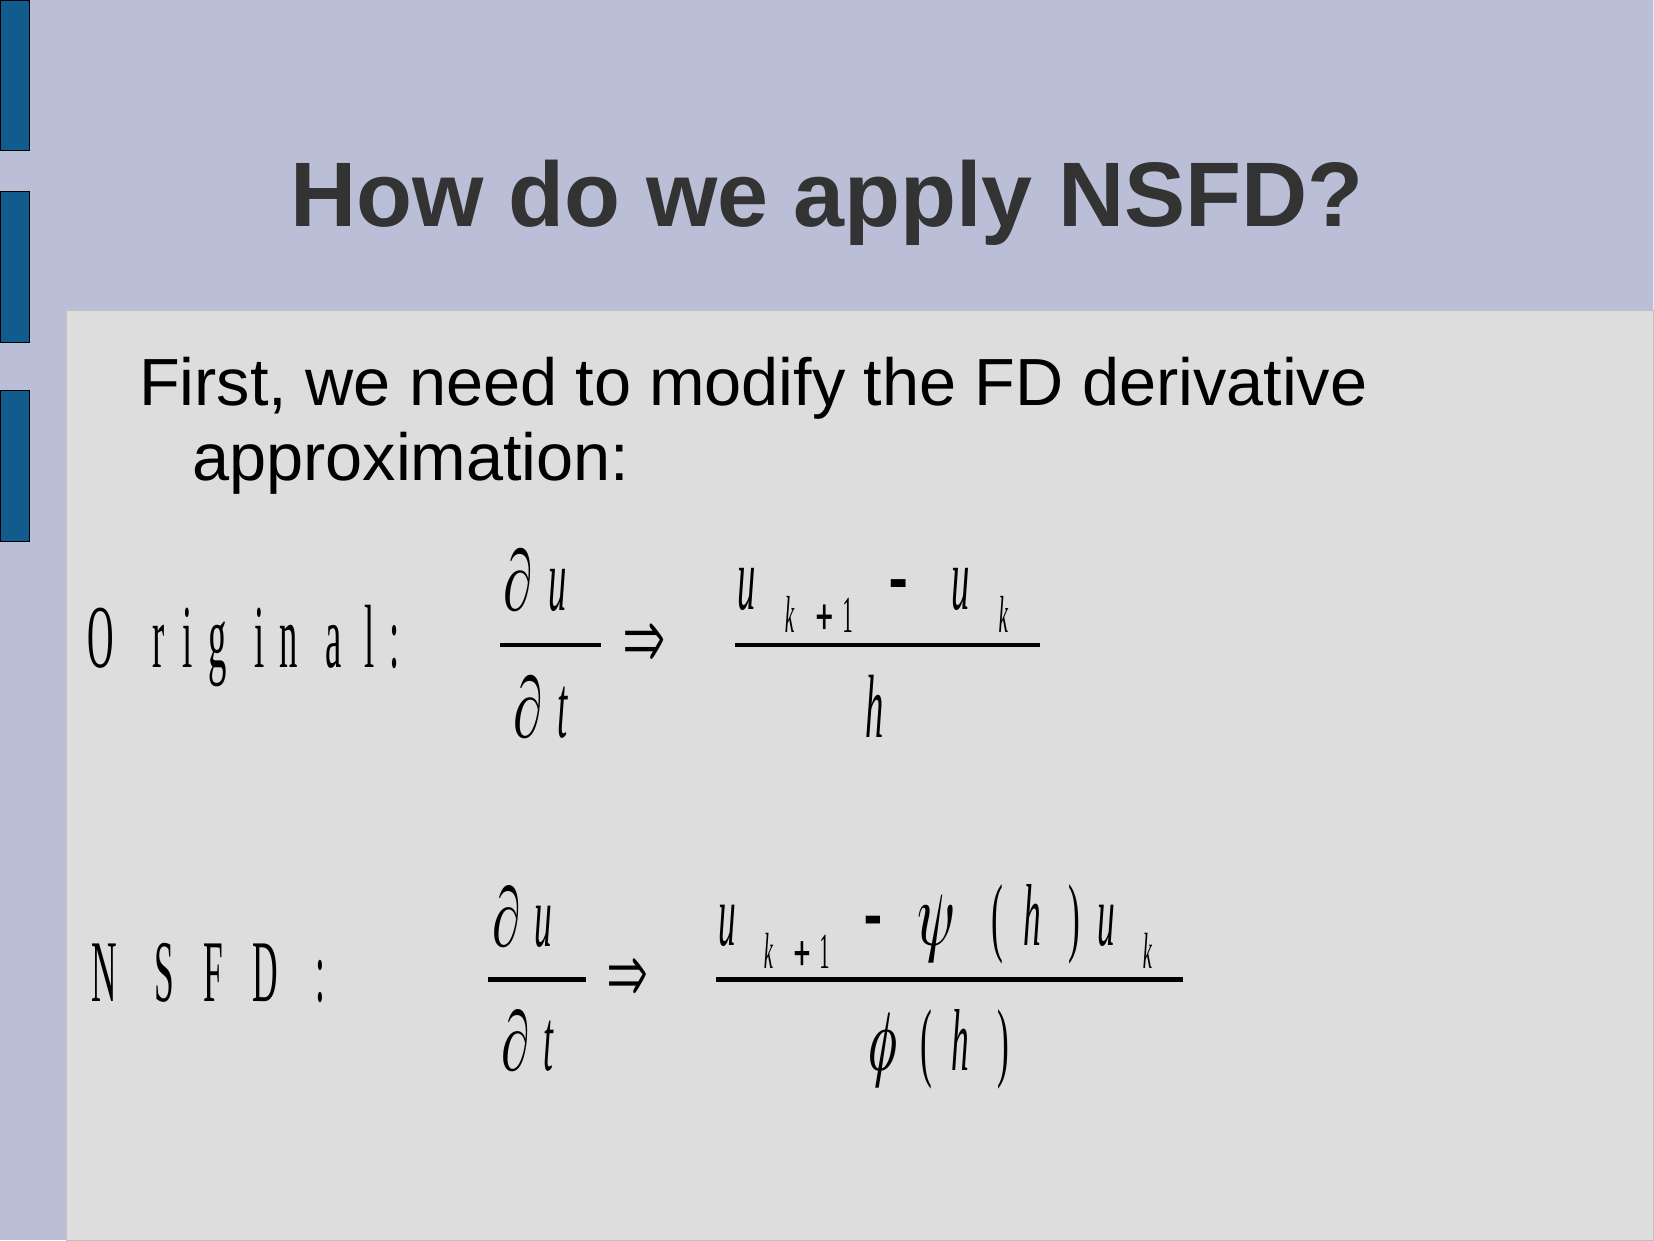

# How do we apply NSFD?
First, we need to modify the FD derivative approximation: